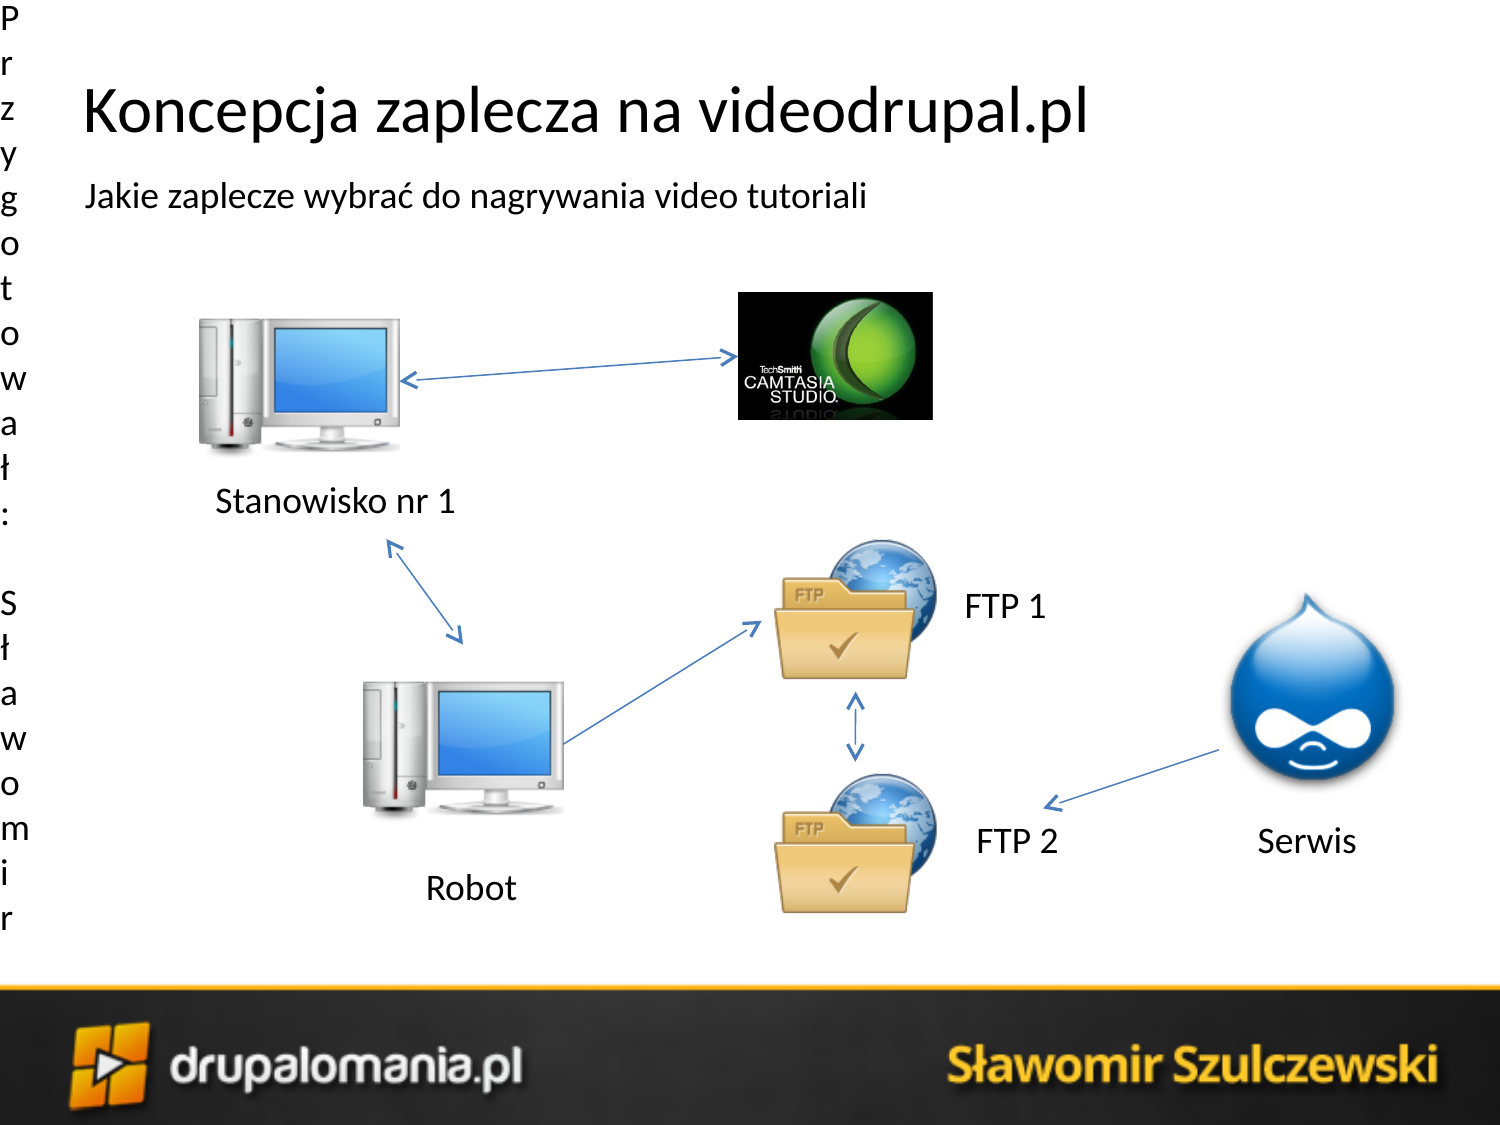

Przygotował: Sławomir Szulczewski (Drupalomania.pl)
Koncepcja zaplecza na videodrupal.pl
Jakie zaplecze wybrać do nagrywania video tutoriali
Stanowisko nr 1
FTP 1
FTP 2
Serwis
Robot